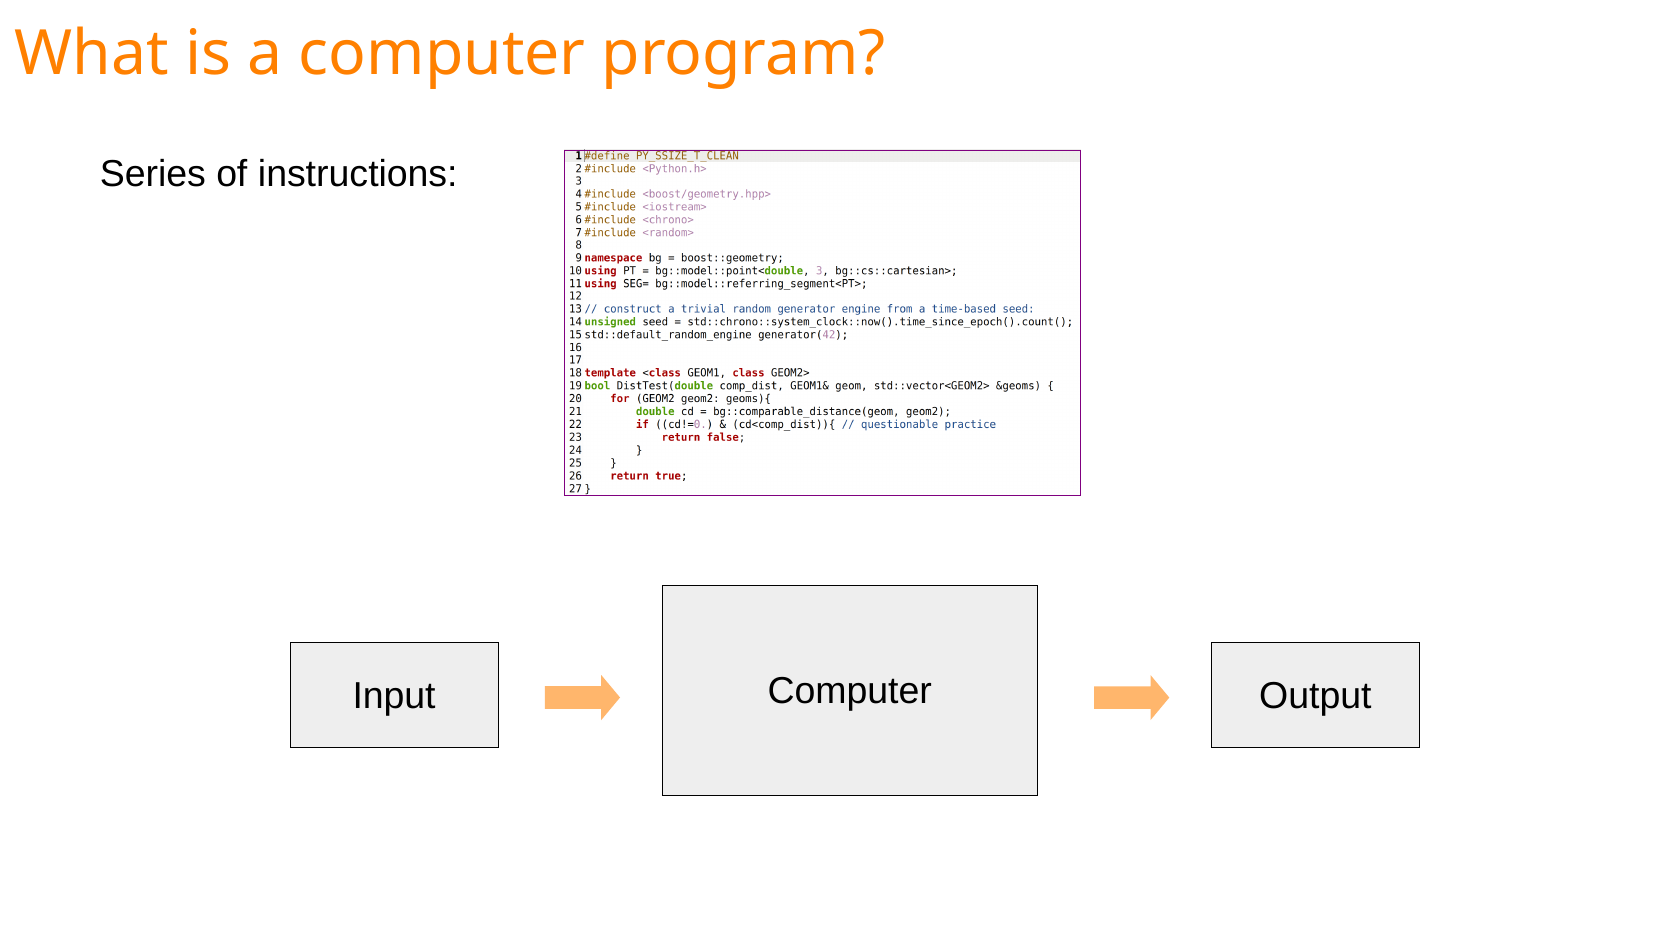

What is a computer program?
Series of instructions:
Computer
Input
Output